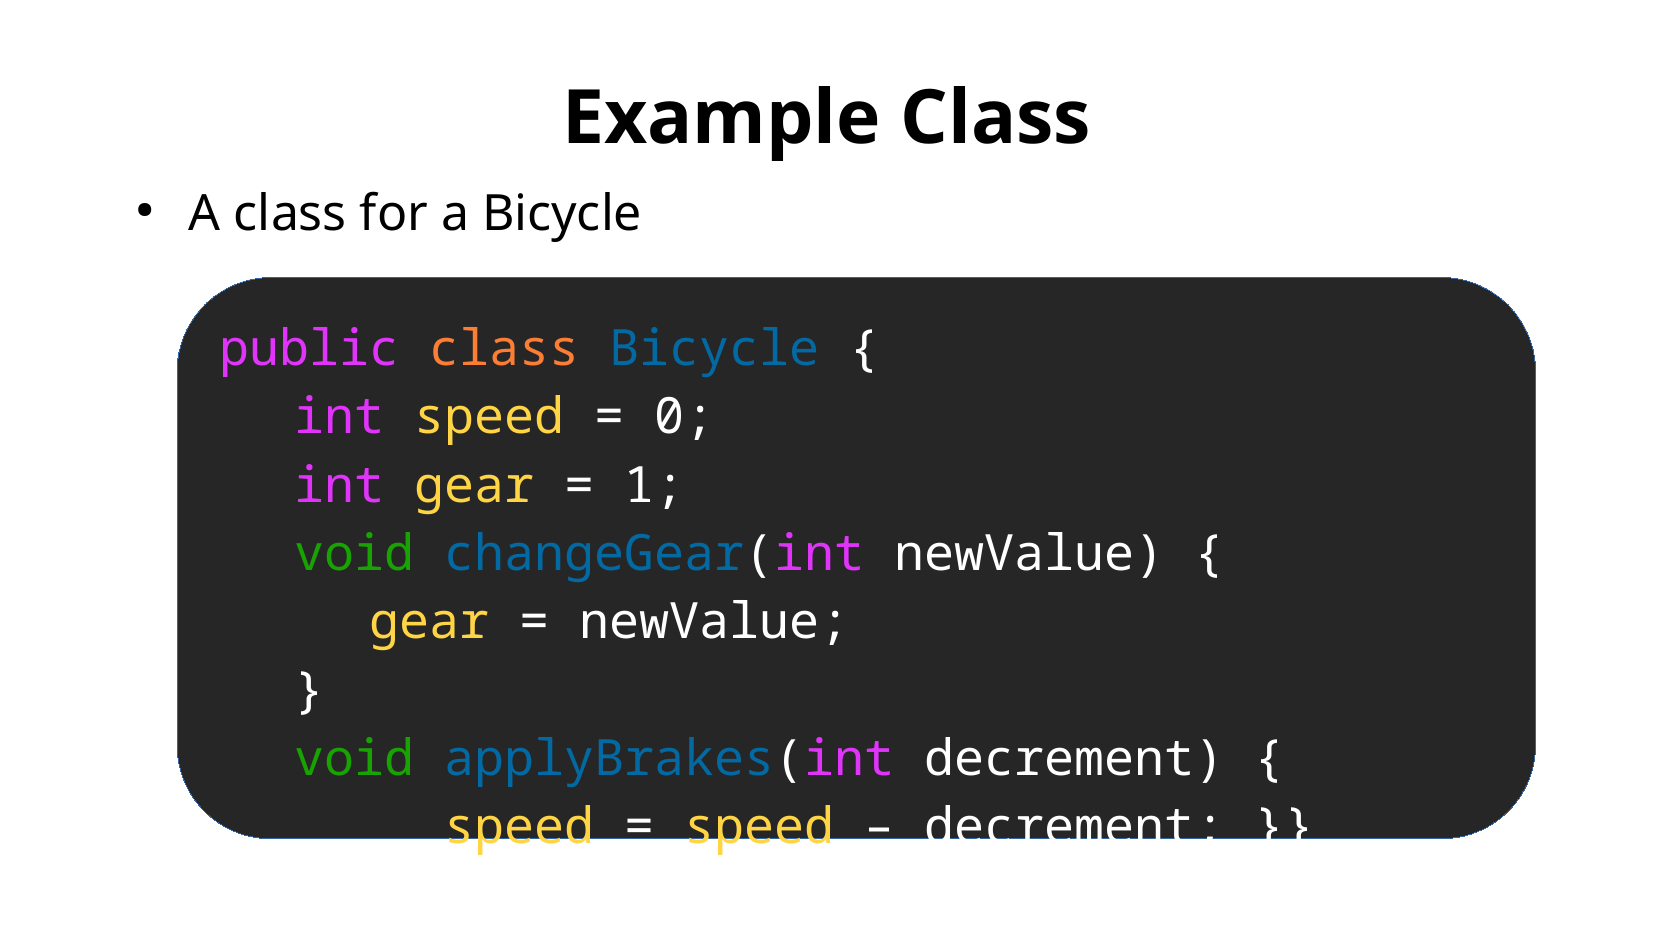

# Example Class
A class for a Bicycle
public class Bicycle {
	int speed = 0;
	int gear = 1;
	void changeGear(int newValue) {
		gear = newValue;
	}
	void applyBrakes(int decrement) {
			speed = speed – decrement; }}